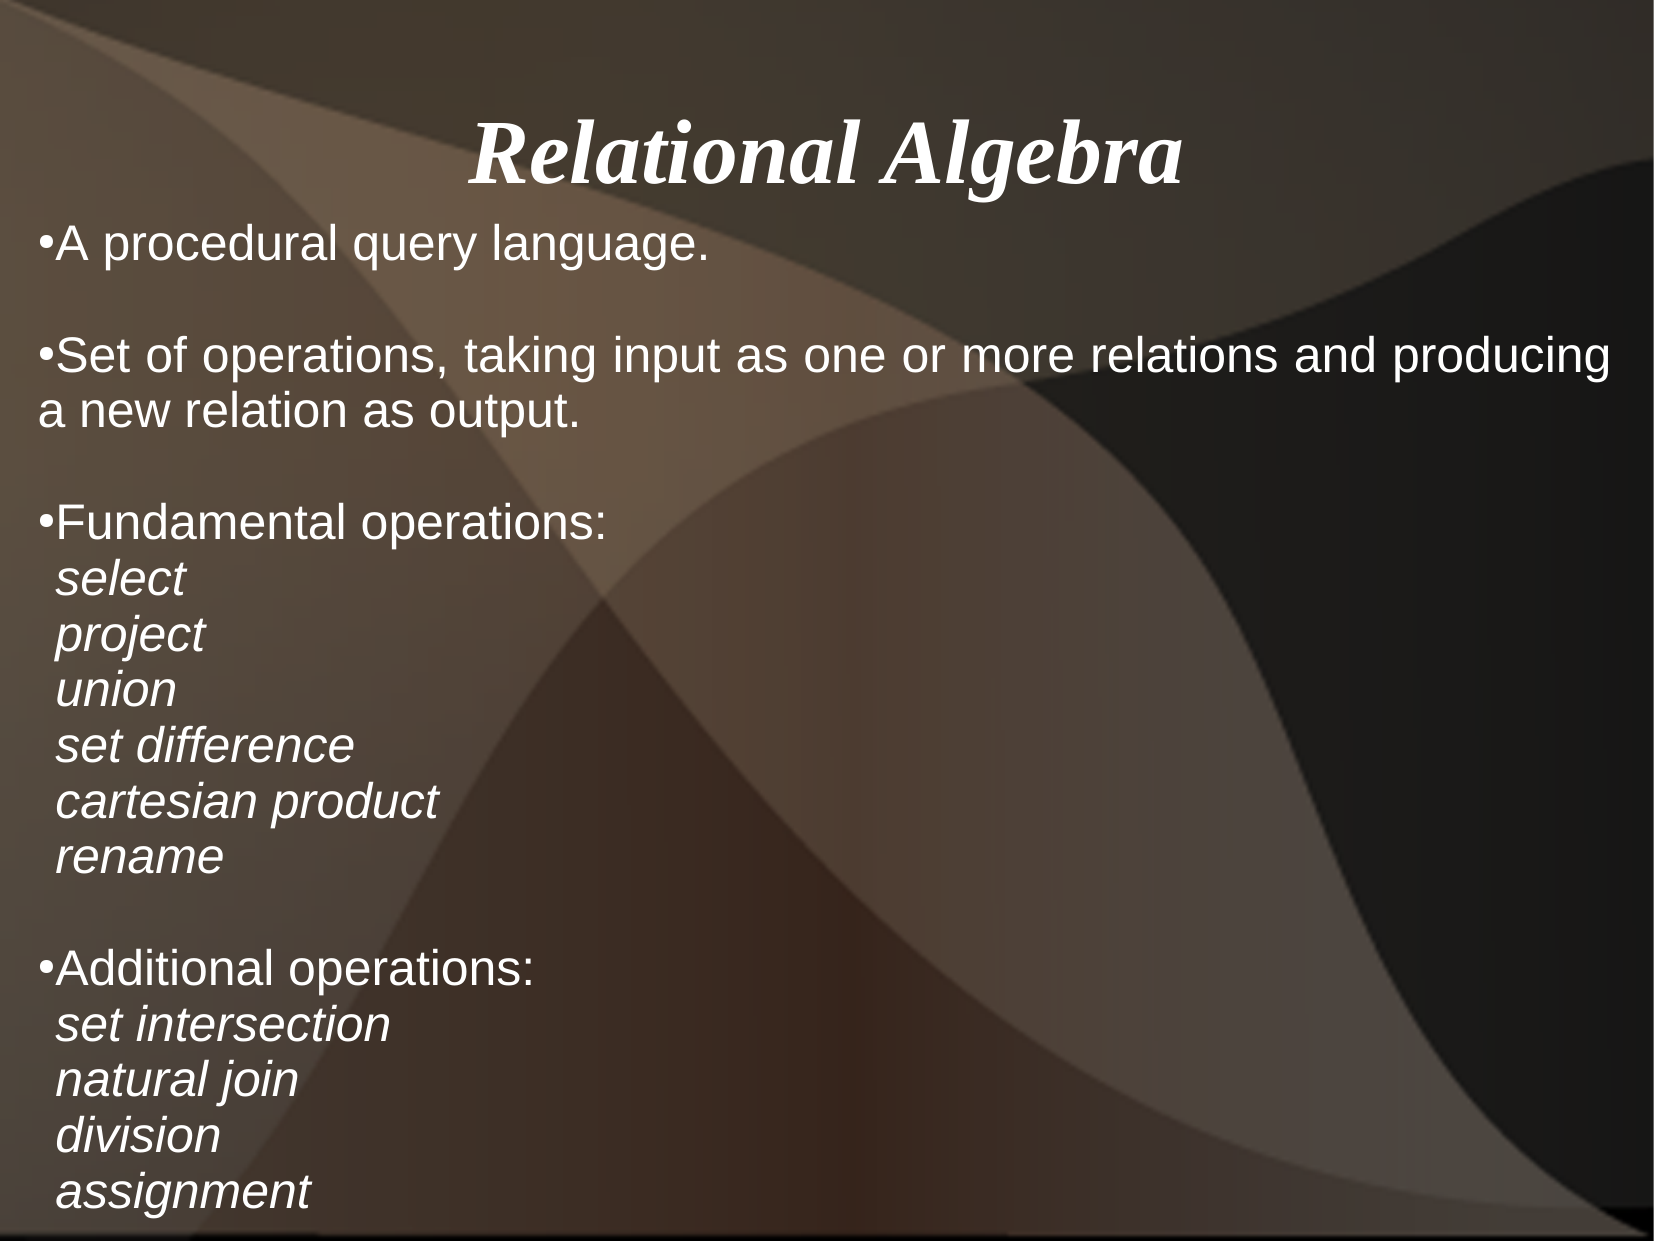

# Relational Algebra
A procedural query language.
Set of operations, taking input as one or more relations and producing a new relation as output.
Fundamental operations:
select
project
union
set difference
cartesian product
rename
Additional operations:
set intersection
natural join
division
assignment